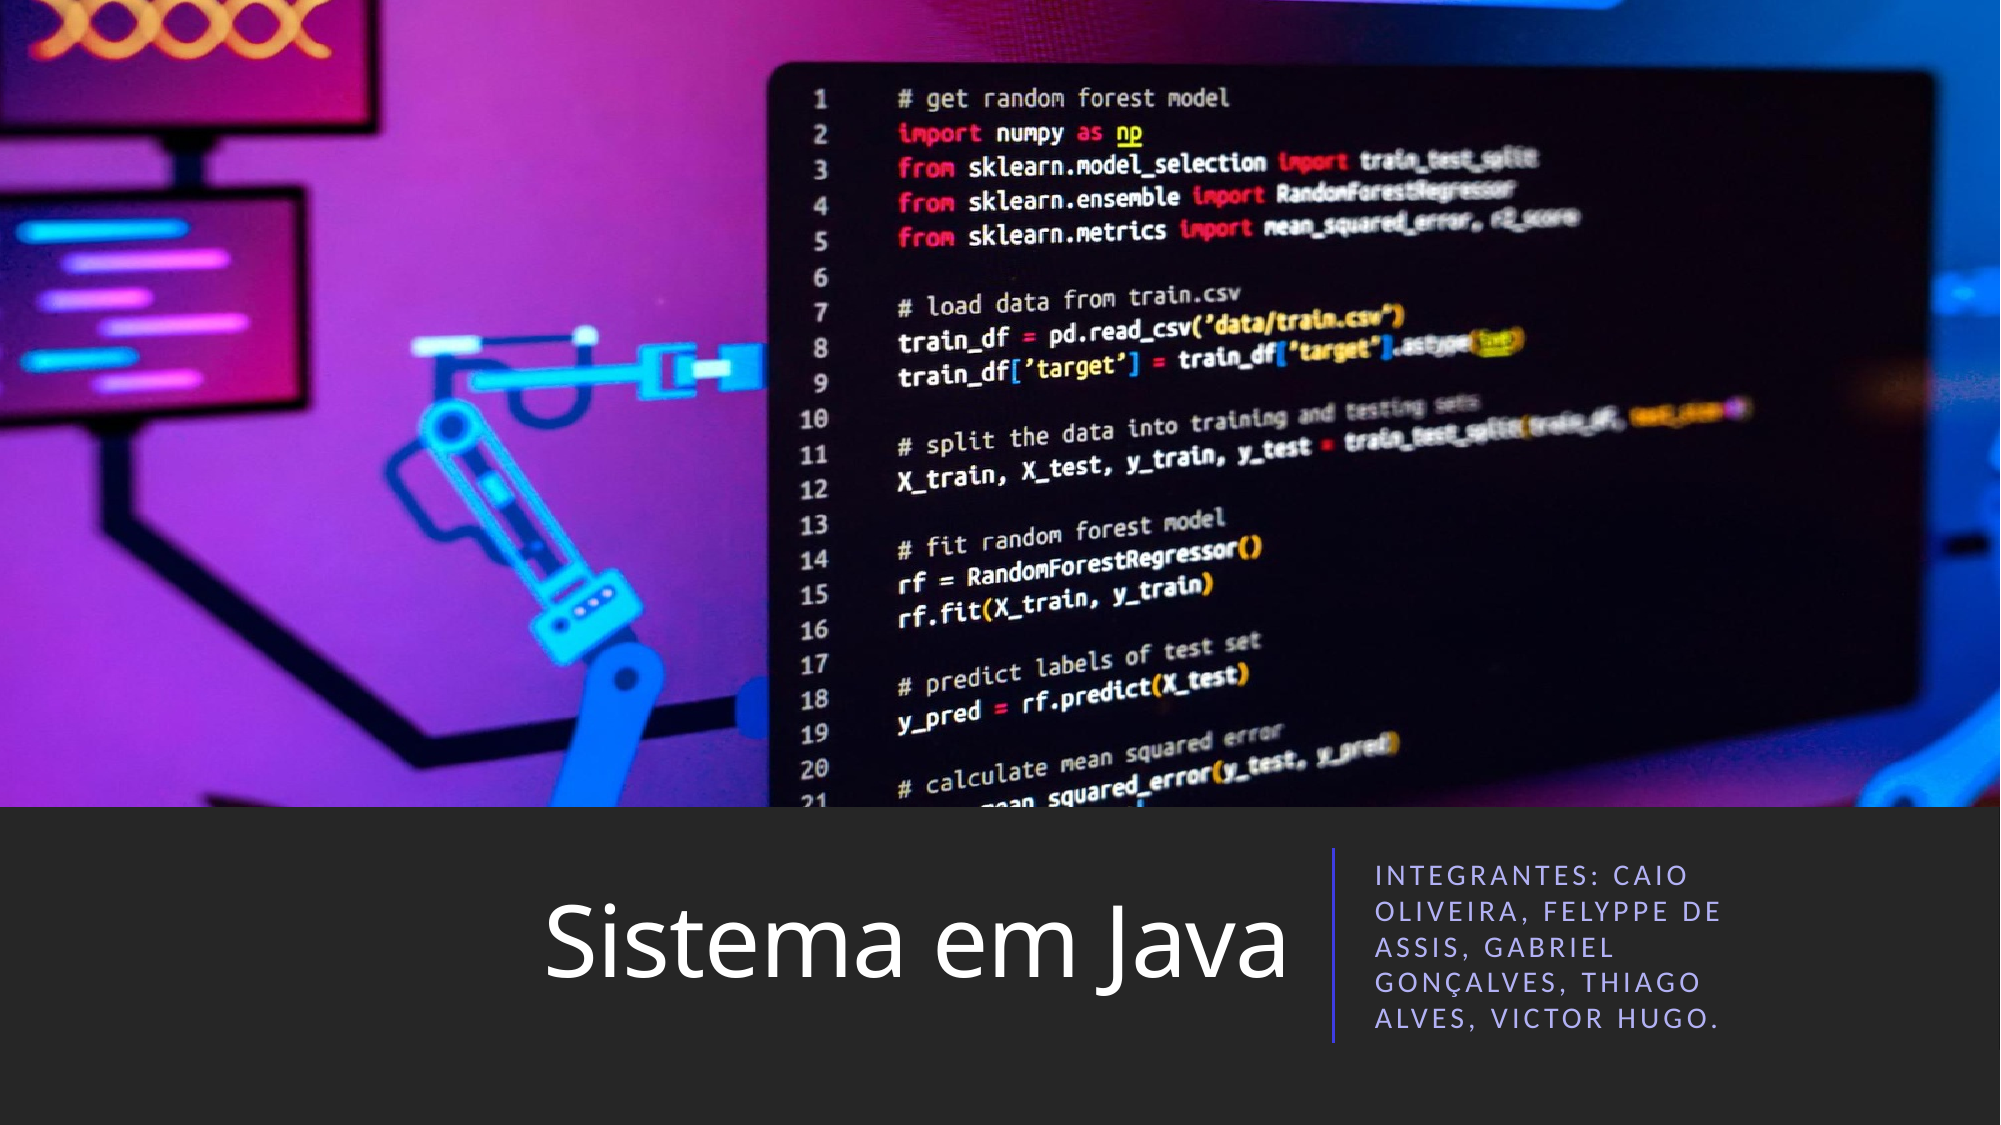

# Sistema em Java
Integrantes: Caio OLIVEIRA, FELYPPE DE ASSIS, GABRIEL GONÇALVES, THIAGO ALVES, VICTOR HUGO.